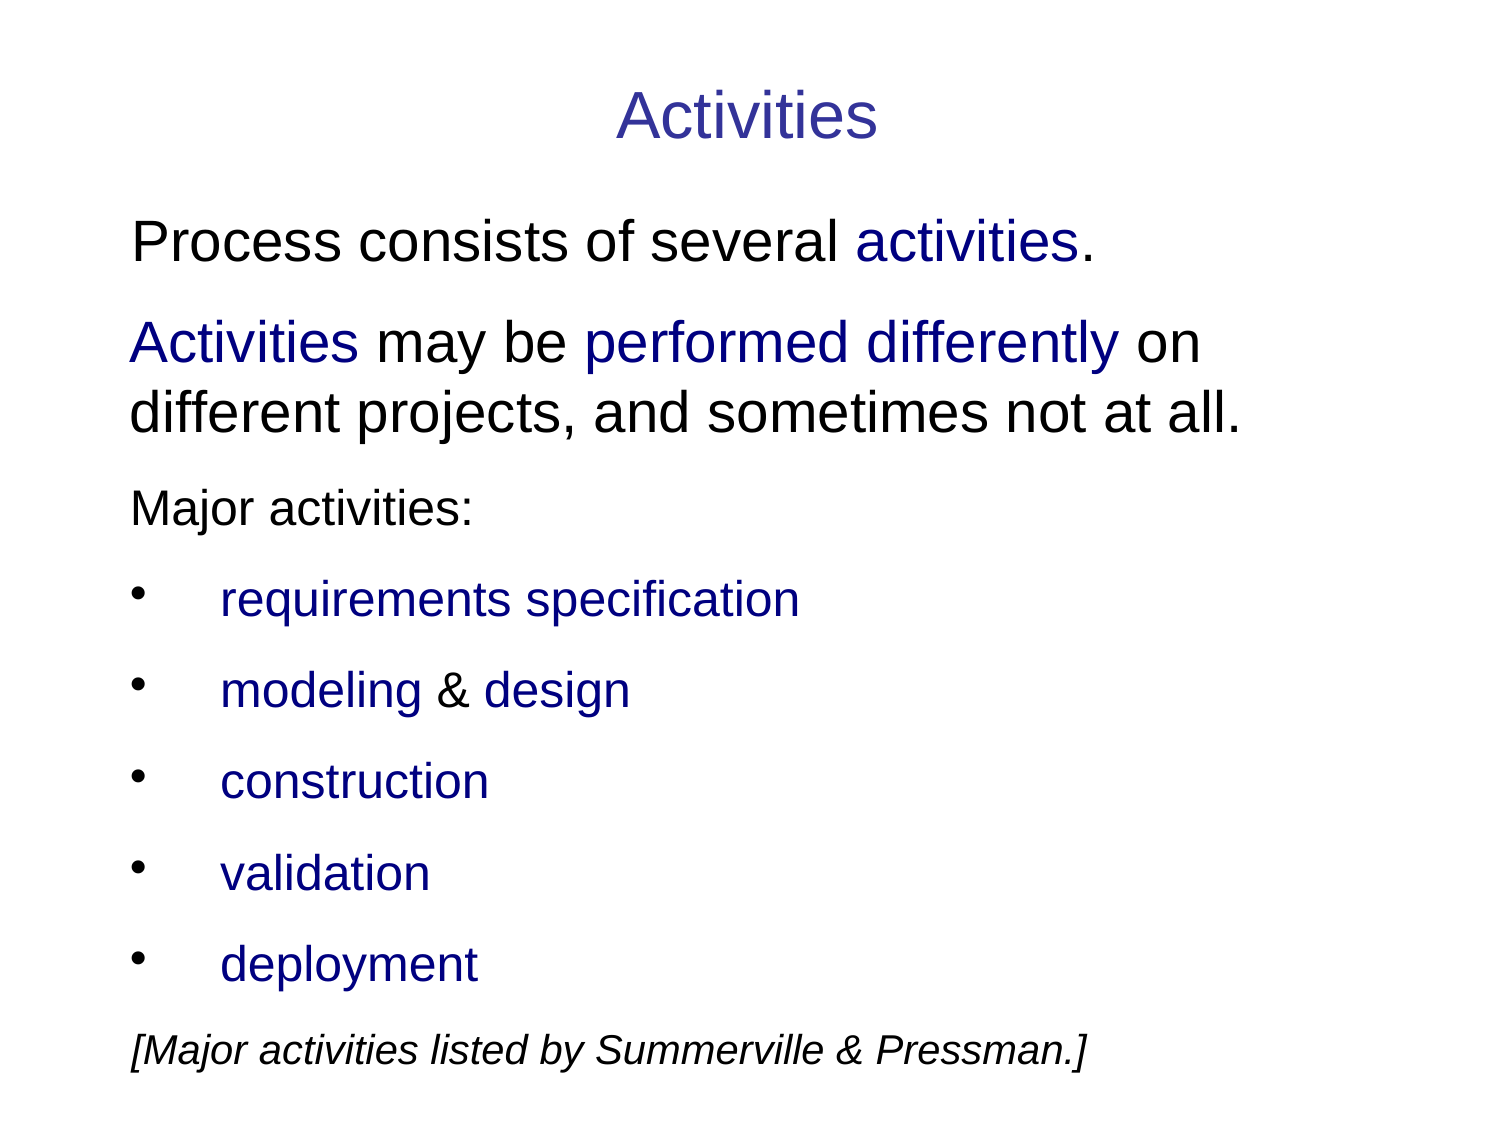

# Activities
Process consists of several activities.
Activities may be performed differently on different projects, and sometimes not at all.
Major activities:
requirements specification
modeling & design
construction
validation
deployment
[Major activities listed by Summerville & Pressman.]